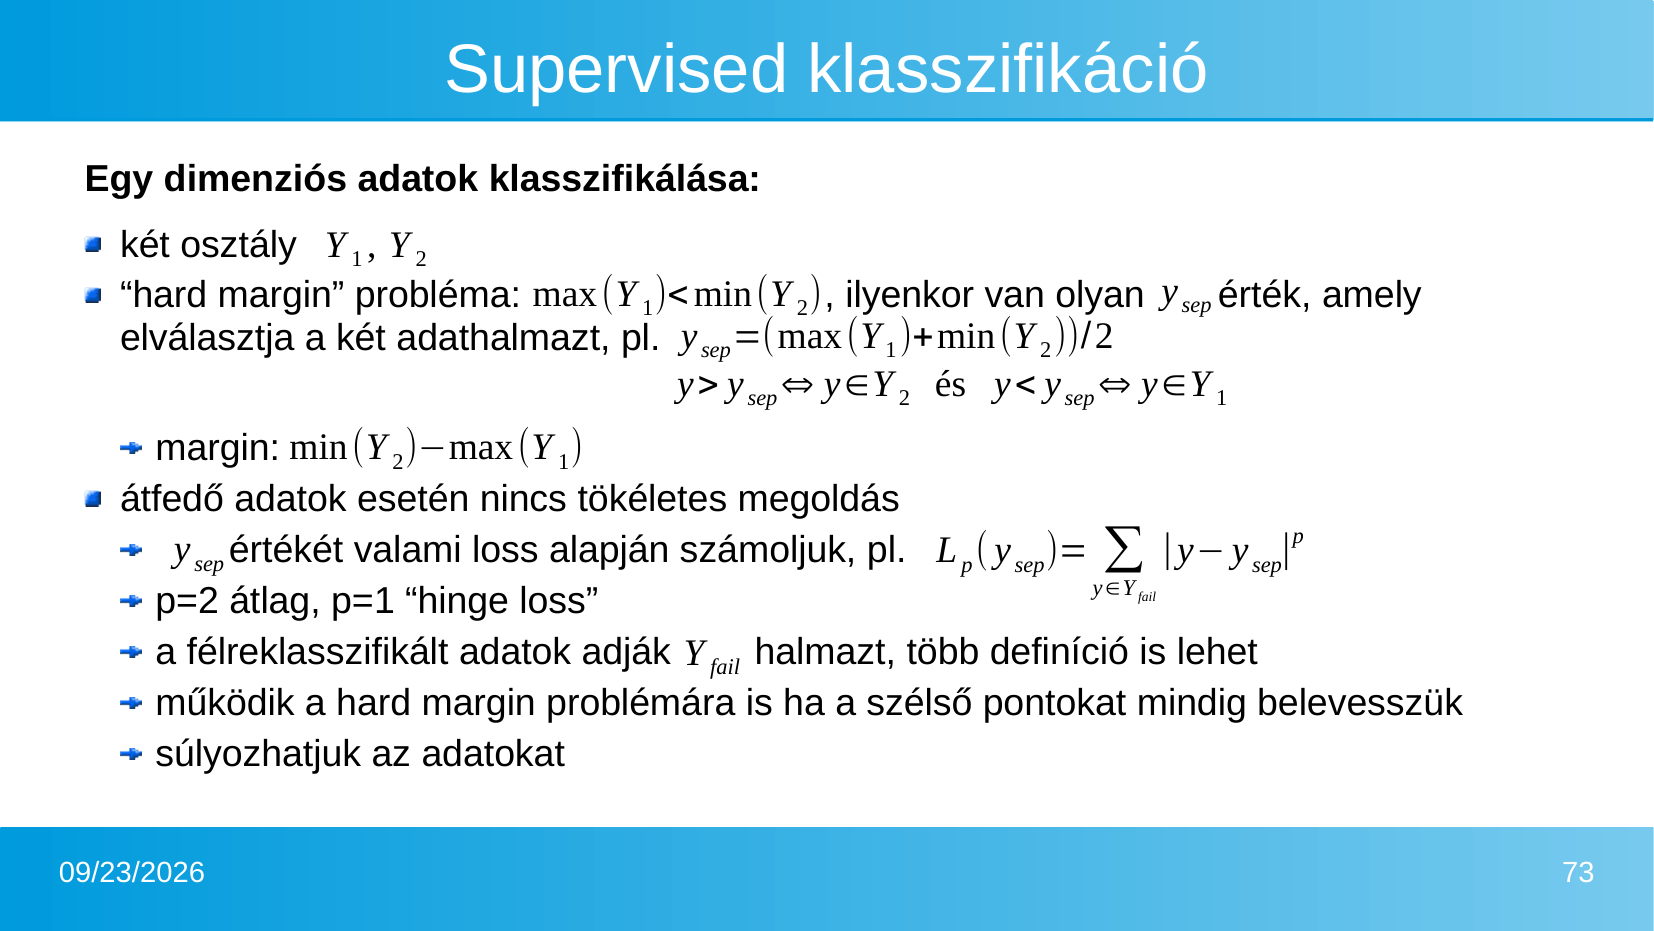

# Supervised klasszifikáció
Egy dimenziós adatok klasszifikálása:
két osztály
“hard margin” probléma: , ilyenkor van olyan érték, amely elválasztja a két adathalmazt, pl.
margin:
átfedő adatok esetén nincs tökéletes megoldás
 értékét valami loss alapján számoljuk, pl.
p=2 átlag, p=1 “hinge loss”
a félreklasszifikált adatok adják halmazt, több definíció is lehet
működik a hard margin problémára is ha a szélső pontokat mindig belevesszük
súlyozhatjuk az adatokat
73